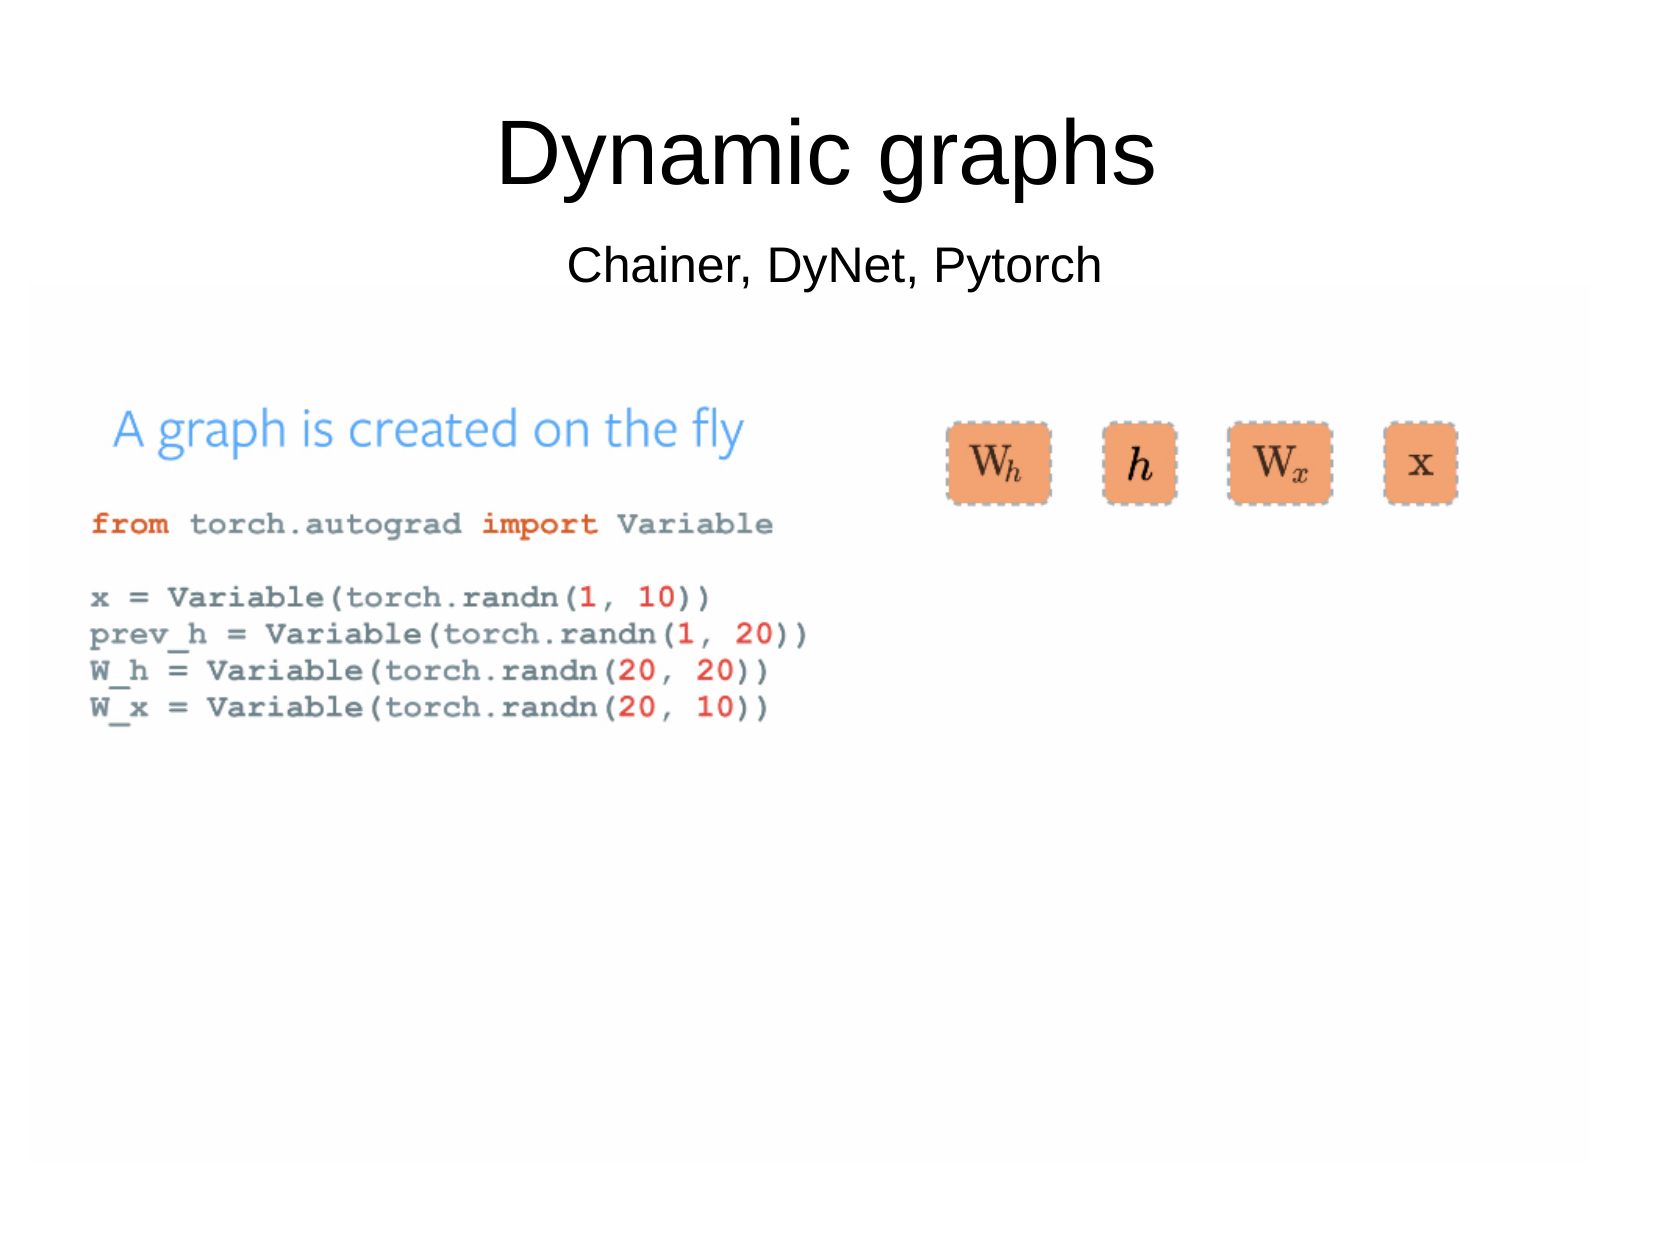

# Dynamic graphs
Chainer, DyNet, Pytorch
26